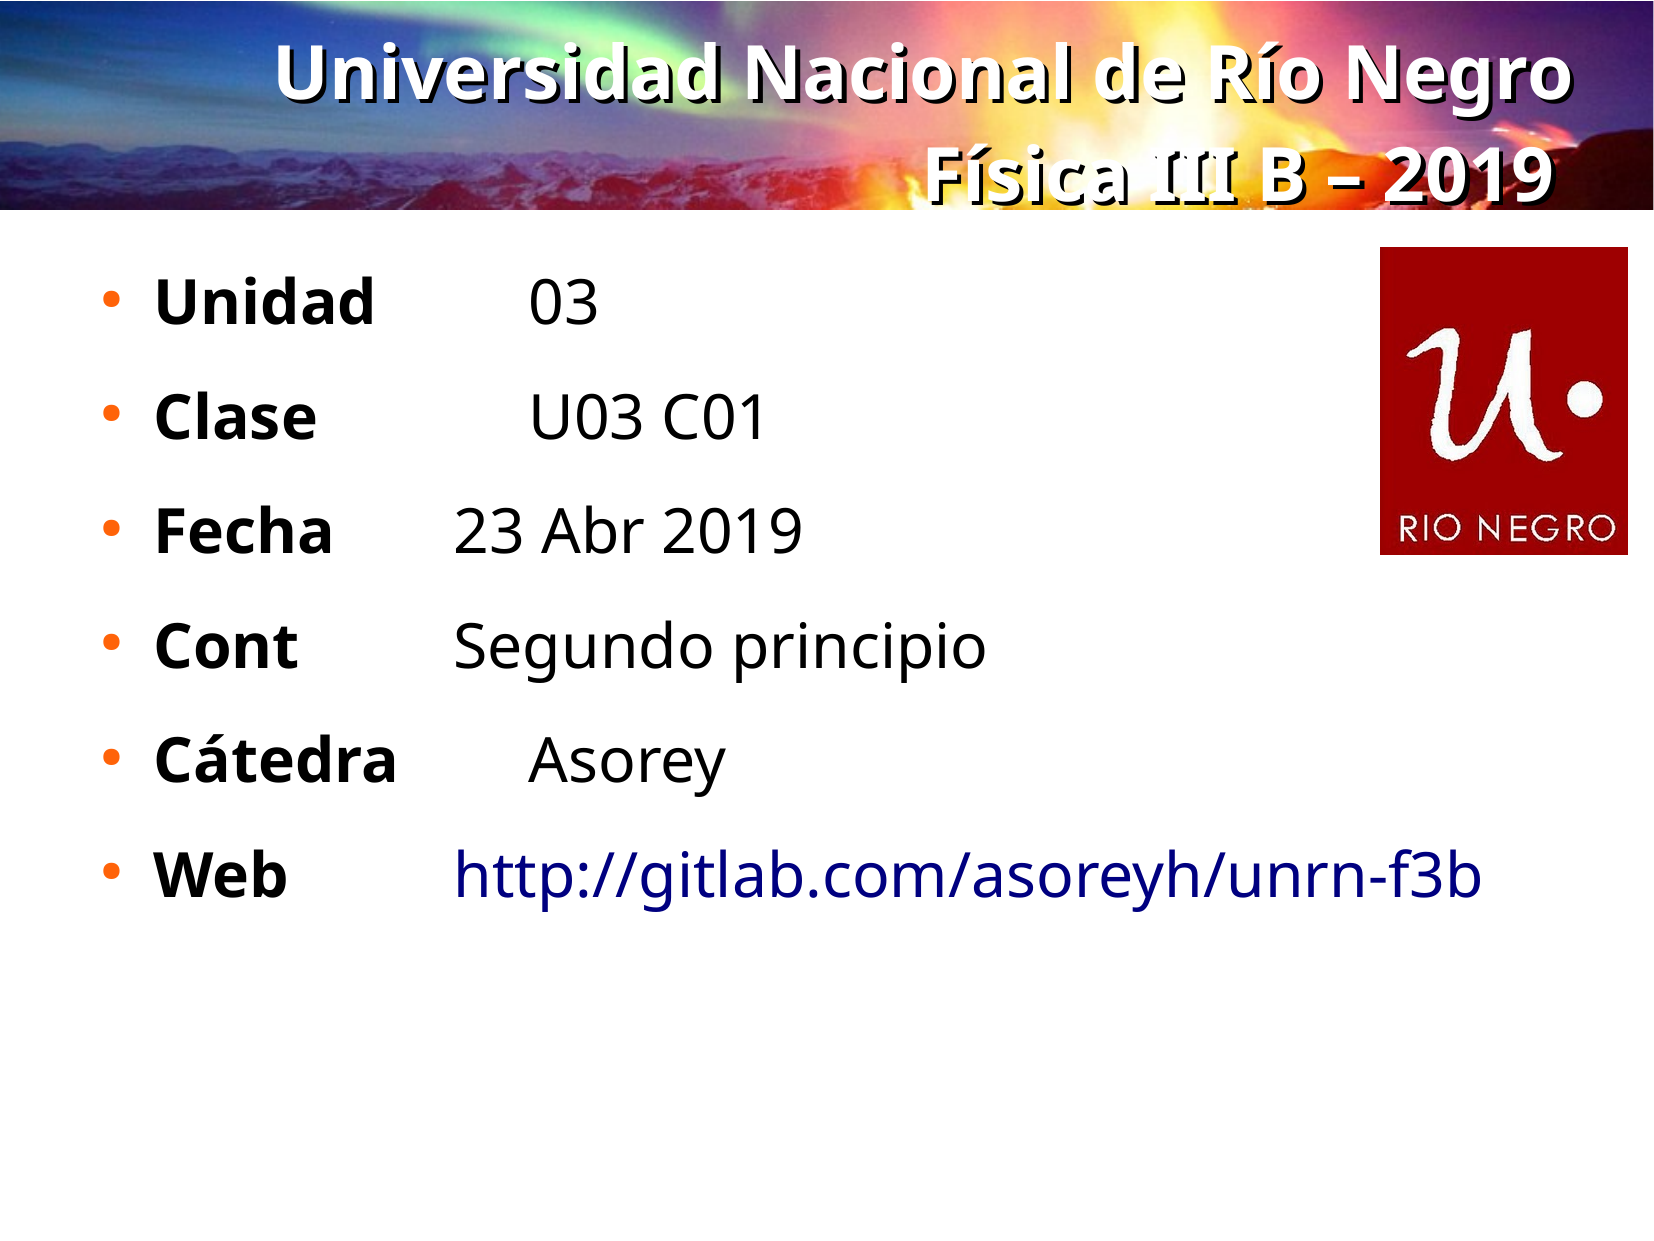

# Universidad Nacional de Río Negro Física III B – 2019
Unidad 		03
Clase			U03 C01
Fecha		23 Abr 2019
Cont			Segundo principio
Cátedra		Asorey
Web			http://gitlab.com/asoreyh/unrn-f3b